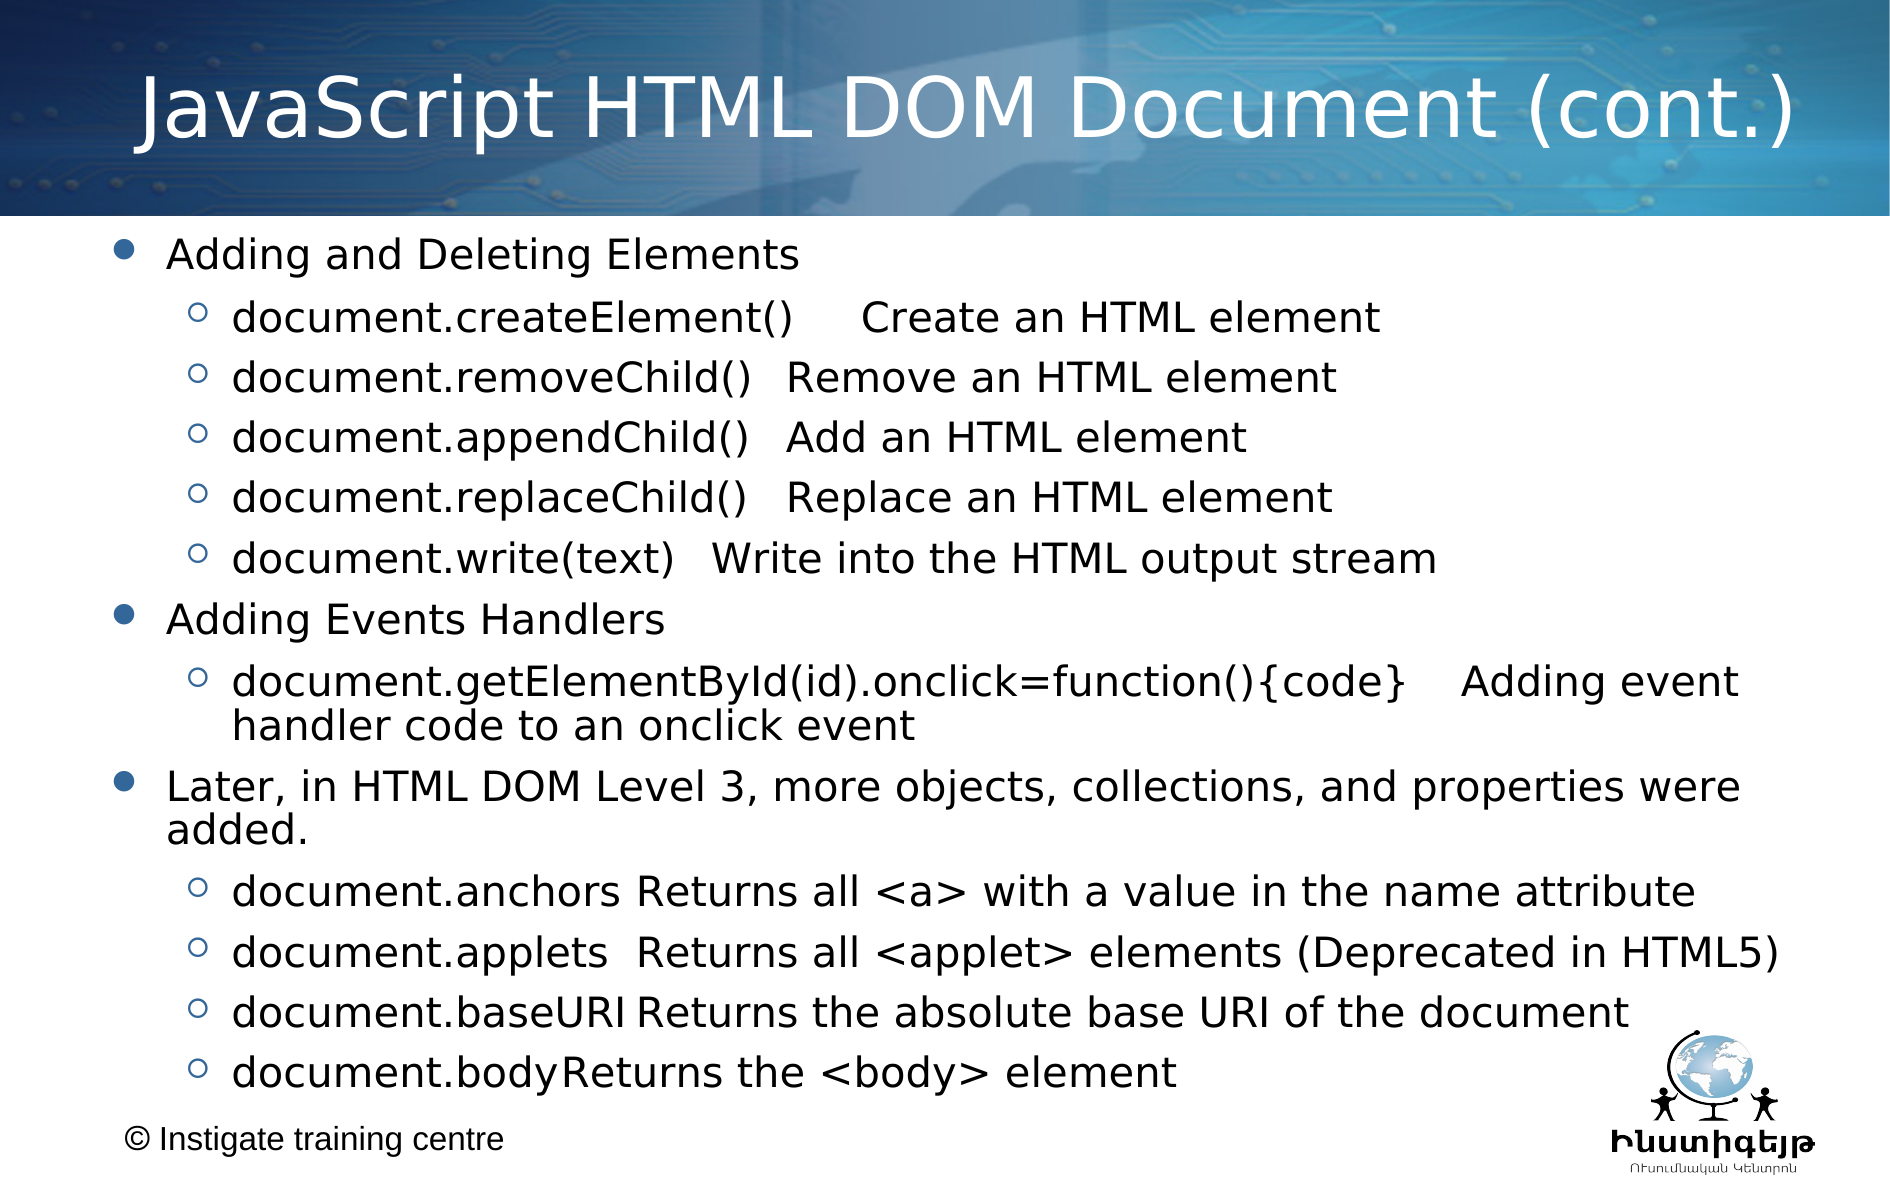

JavaScript HTML DOM Document (cont.)
# Adding and Deleting Elements
document.createElement()	Create an HTML element
document.removeChild()	Remove an HTML element
document.appendChild()	Add an HTML element
document.replaceChild()	Replace an HTML element
document.write(text)	Write into the HTML output stream
Adding Events Handlers
document.getElementById(id).onclick=function(){code}	Adding event handler code to an onclick event
Later, in HTML DOM Level 3, more objects, collections, and properties were added.
document.anchors	Returns all <a> with a value in the name attribute
document.applets	Returns all <applet> elements (Deprecated in HTML5)
document.baseURI	Returns the absolute base URI of the document
document.body	Returns the <body> element